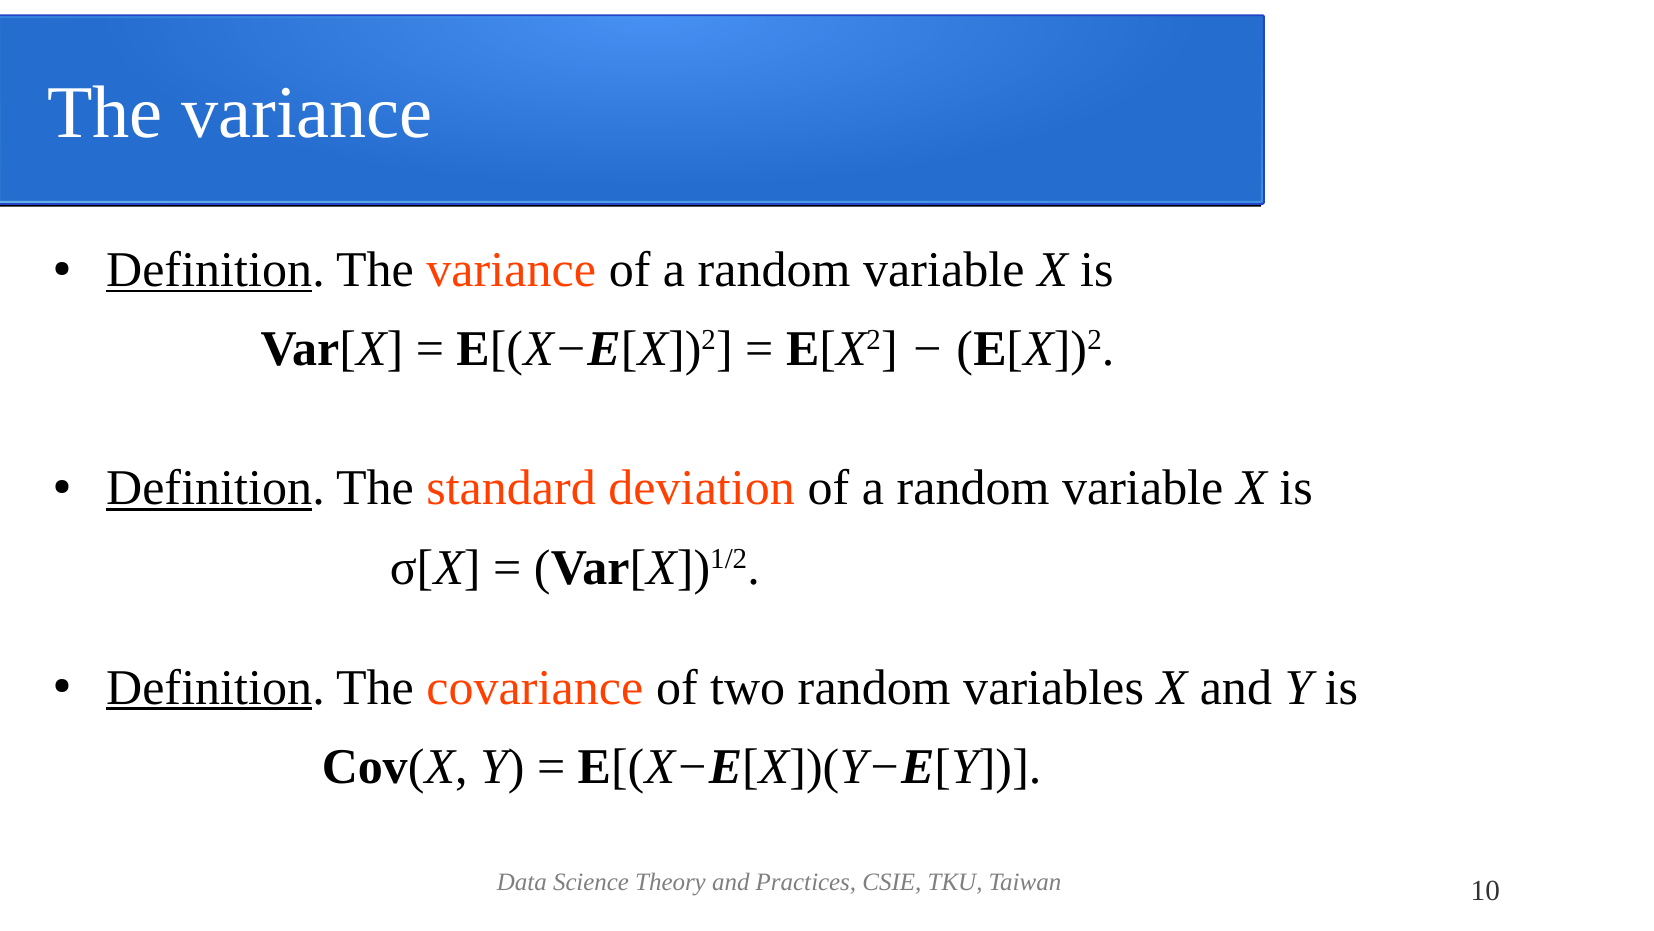

# The variance
Definition. The variance of a random variable X is
 Var[X] = E[(X−E[X])2] = E[X2] − (E[X])2.
Definition. The standard deviation of a random variable X is
σ[X] = (Var[X])1/2.
Definition. The covariance of two random variables X and Y is
 	Cov(X, Y) = E[(X−E[X])(Y−E[Y])].
Data Science Theory and Practices, CSIE, TKU, Taiwan
10